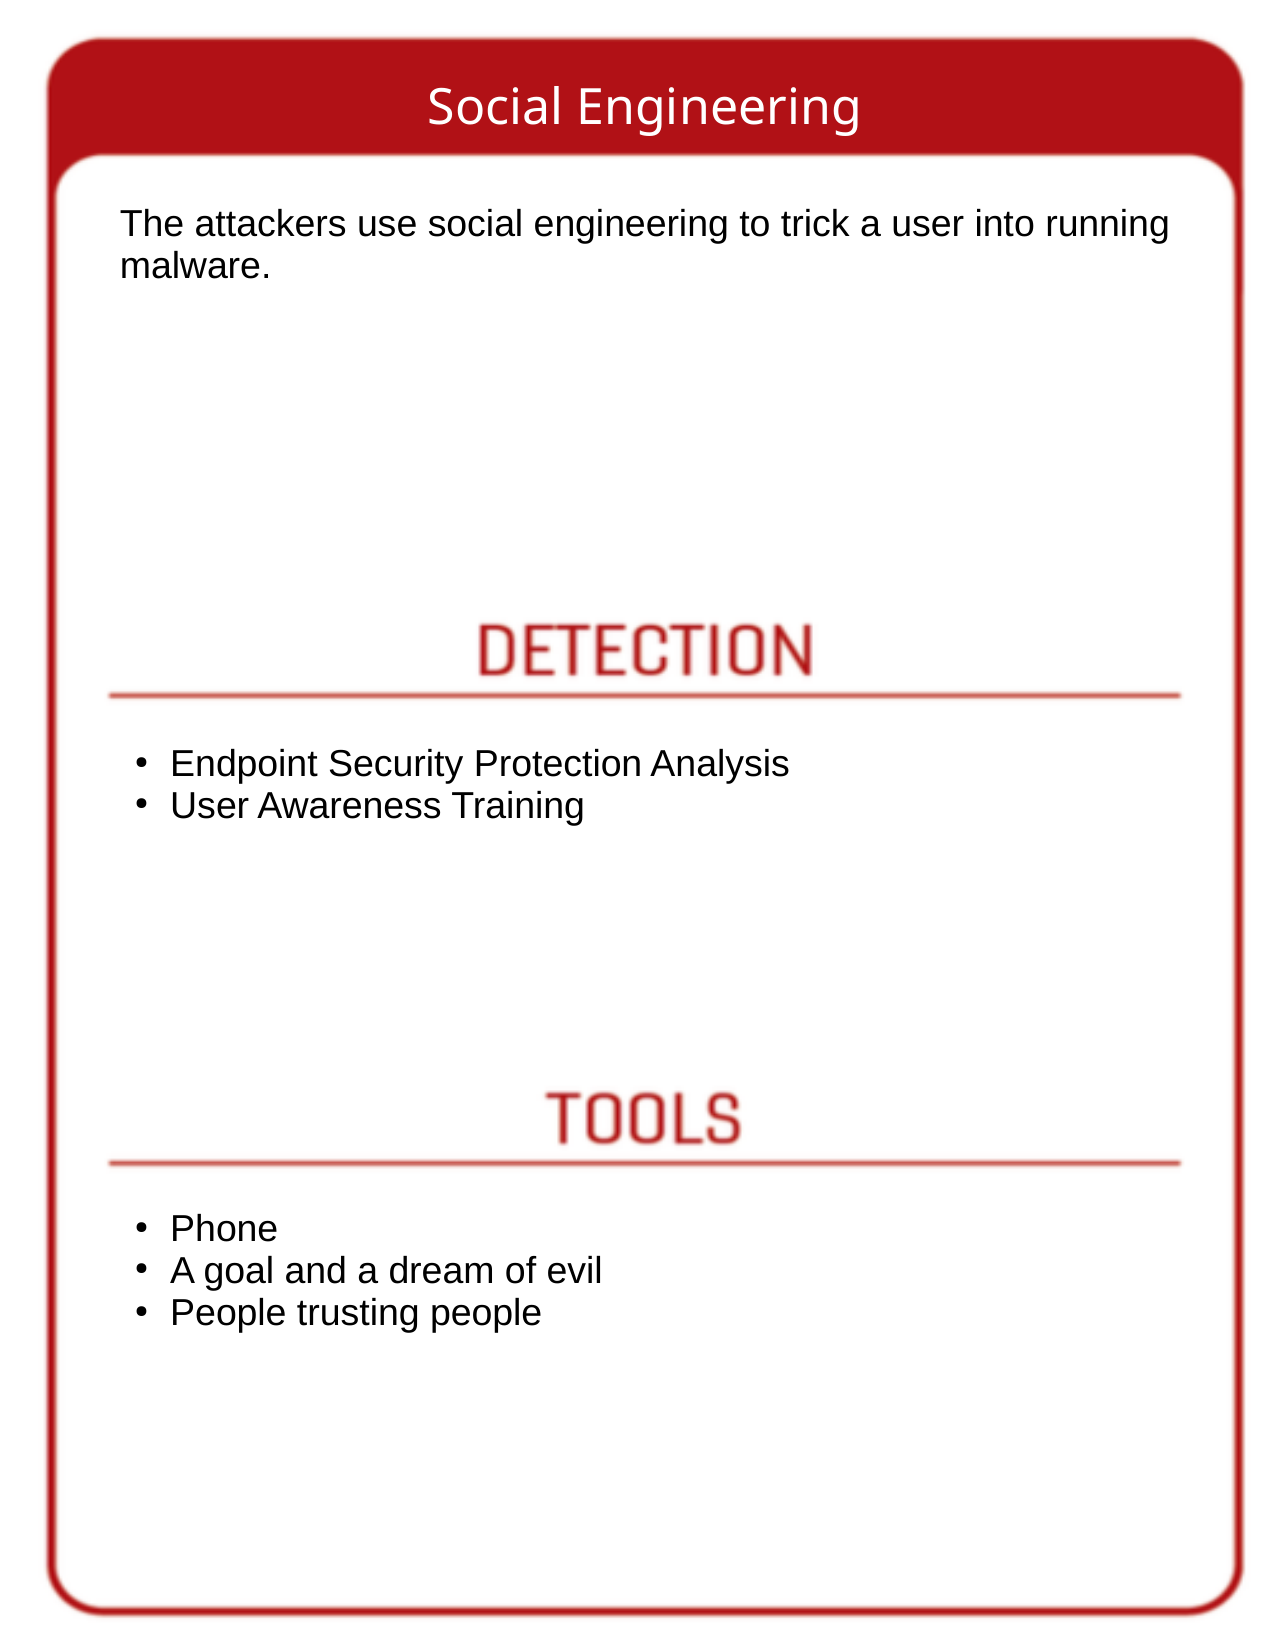

Social Engineering
The attackers use social engineering to trick a user into running malware.
Endpoint Security Protection Analysis
User Awareness Training
Phone
A goal and a dream of evil
People trusting people